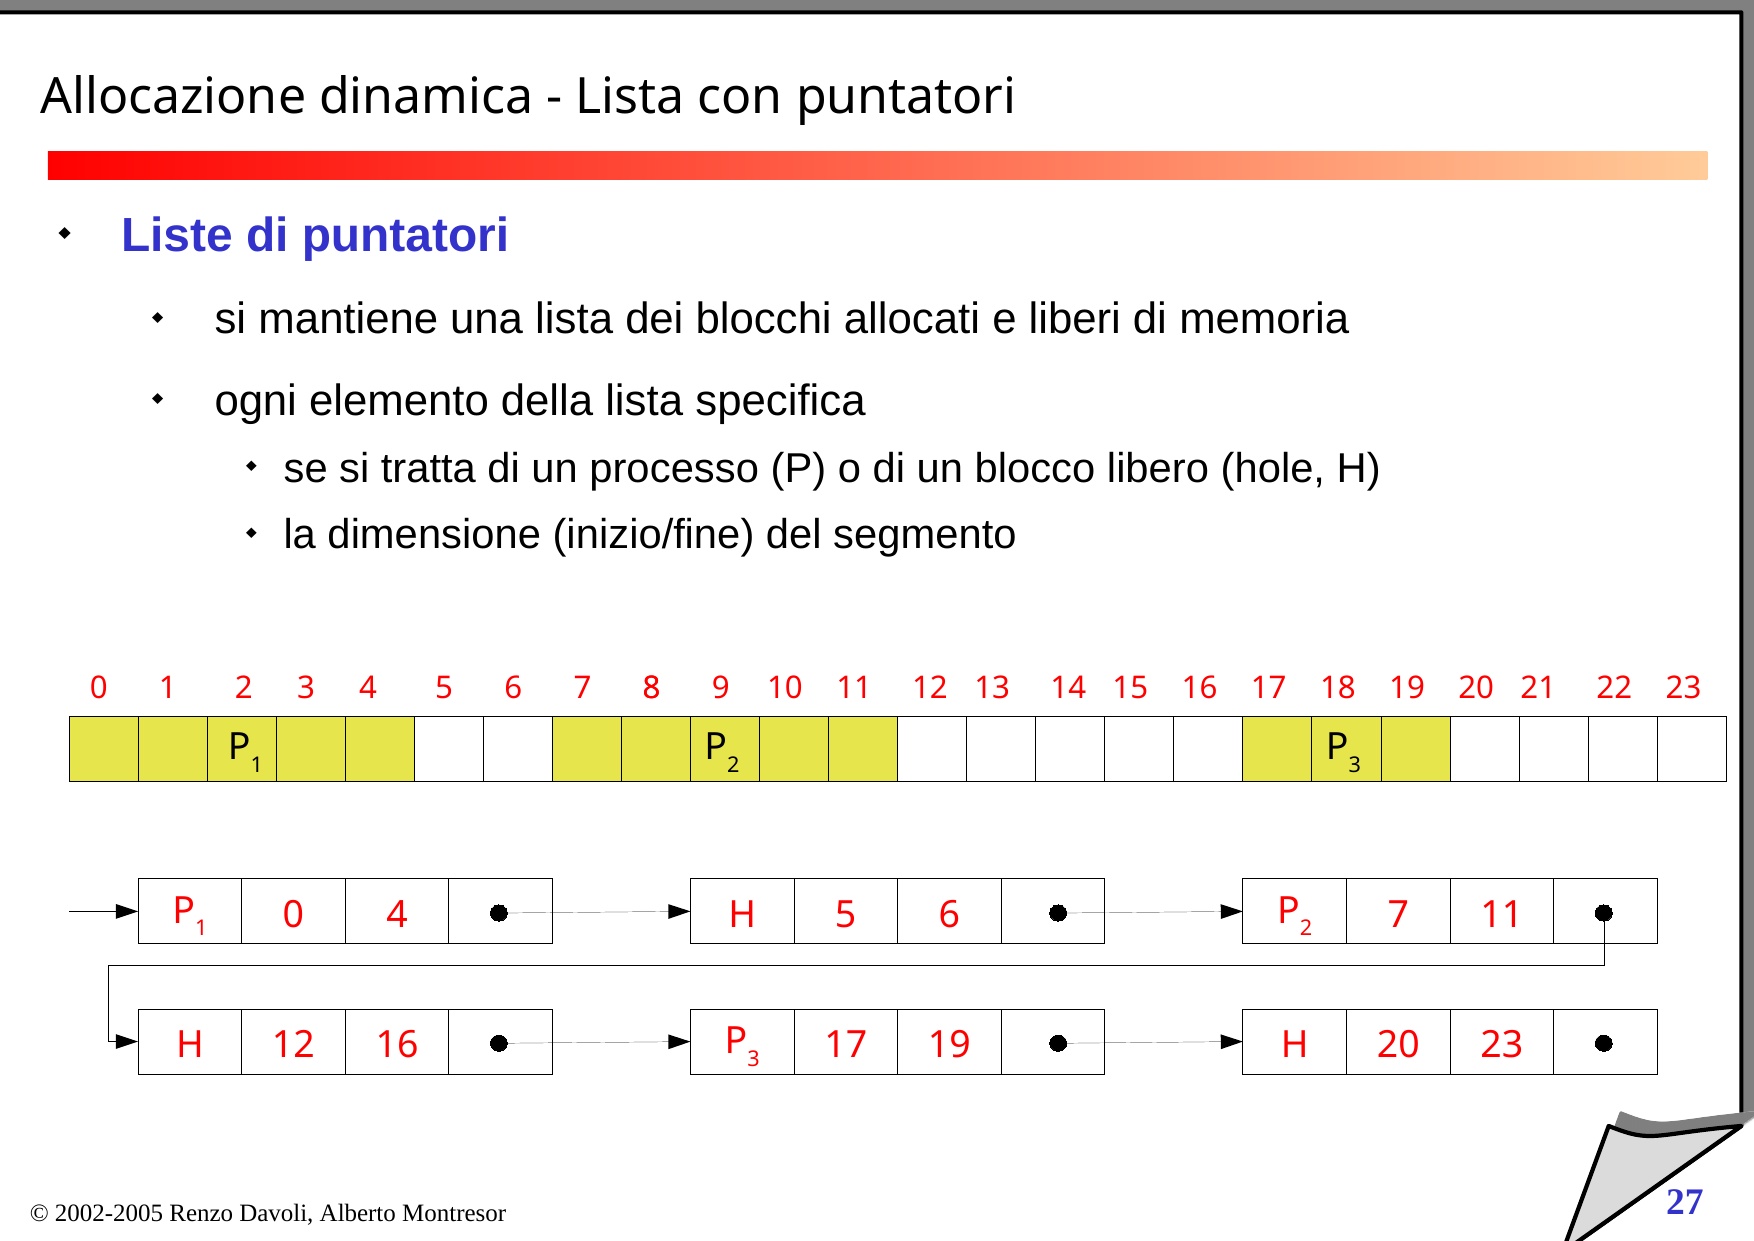

# Allocazione dinamica - Lista con puntatori
Liste di puntatori
si mantiene una lista dei blocchi allocati e liberi di memoria
ogni elemento della lista specifica
se si tratta di un processo (P) o di un blocco libero (hole, H)
la dimensione (inizio/fine) del segmento
0
1
2
3
4
5
6
7
8
8
9
10
11
12
13
14
15
16
17
18
19
20
21
22
23
P1
P2
P3
0
4
H
5
6
7
11
P1
P2
H
12
16
17
19
H
20
23
P3